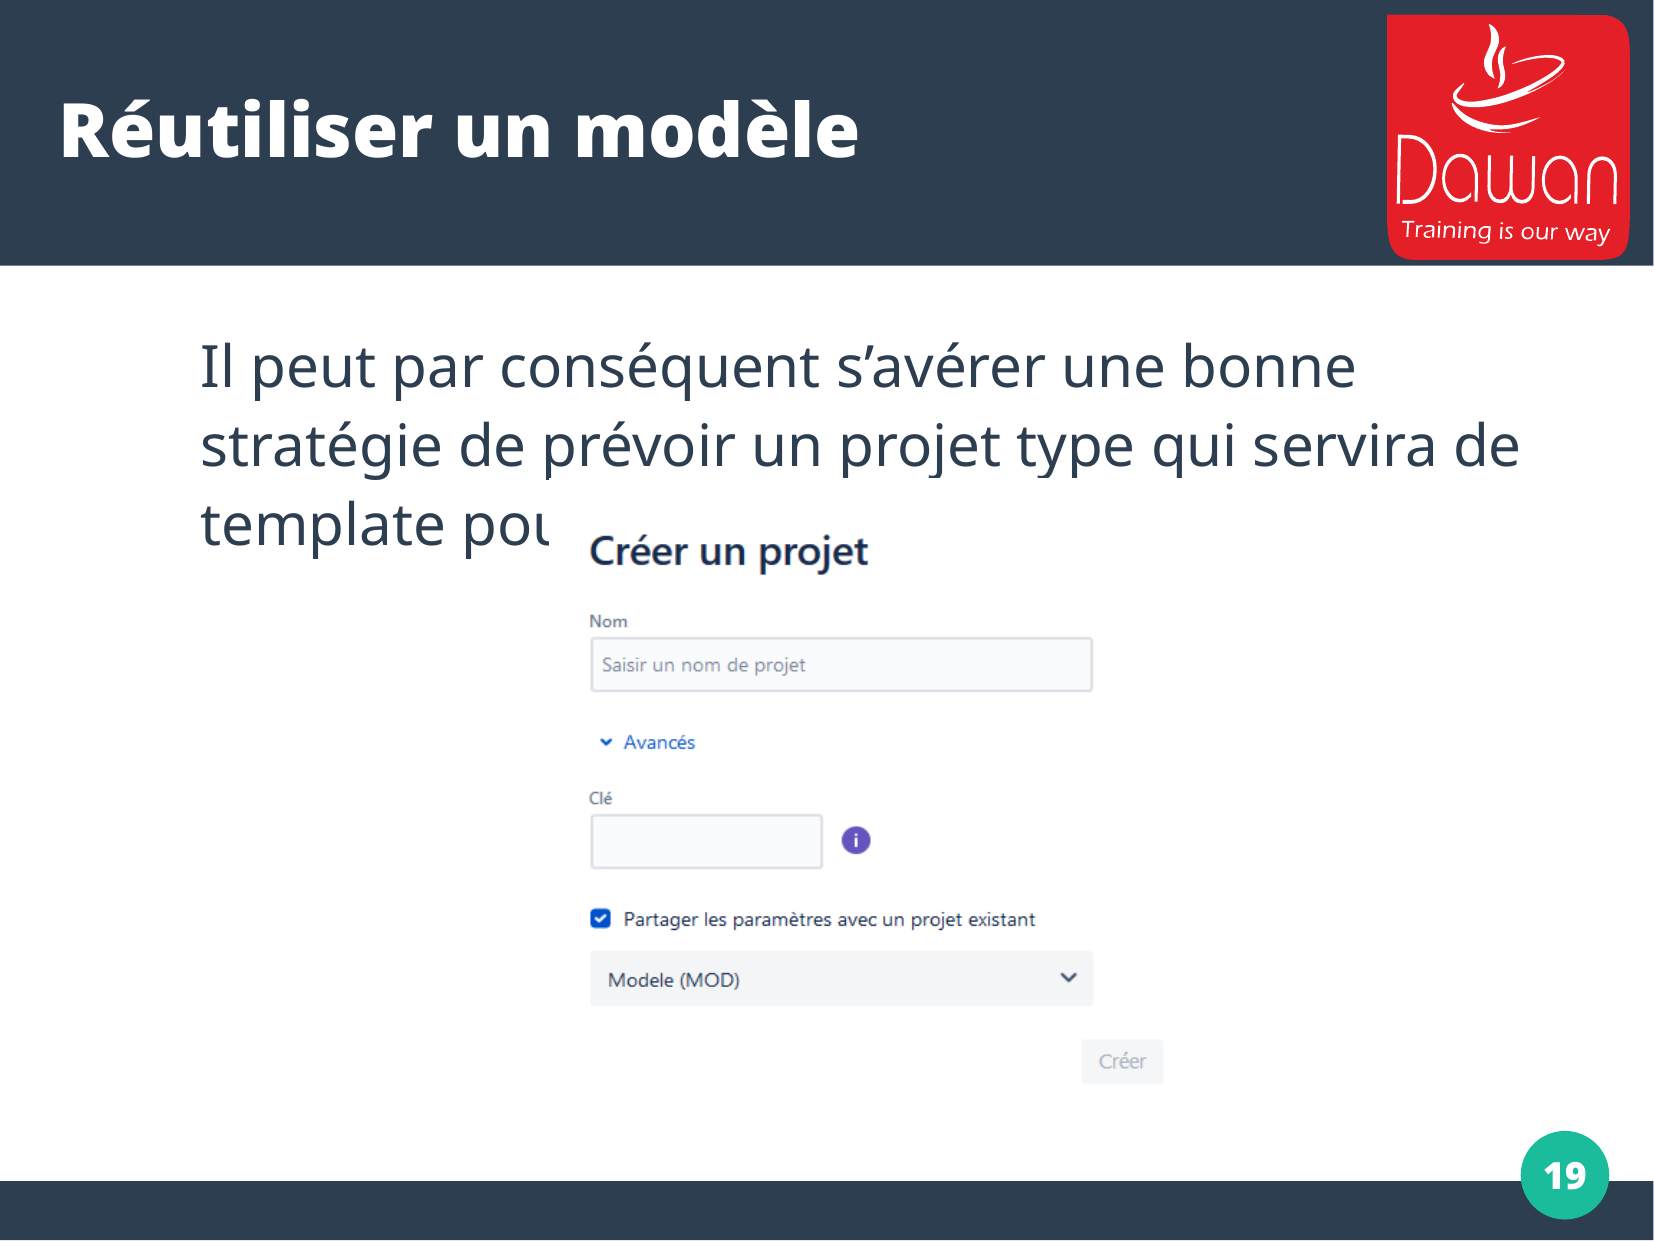

# Réutiliser un modèle
Il peut par conséquent s’avérer une bonne stratégie de prévoir un projet type qui servira de template pour les suivants.
19